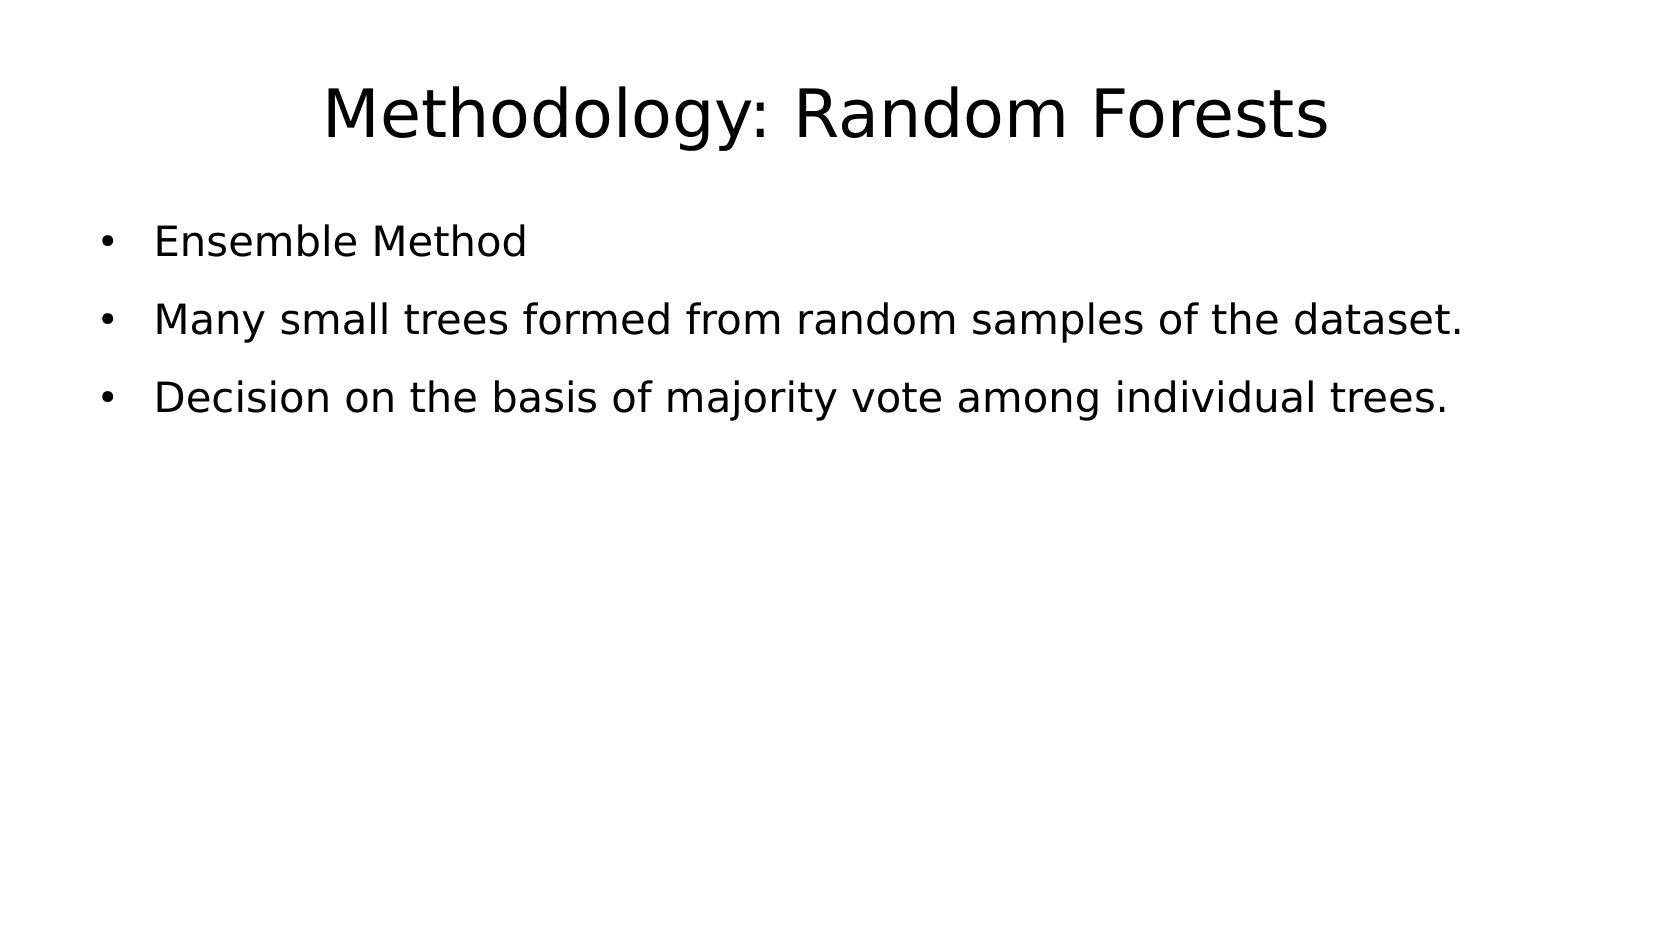

# Methodology: Random Forests
Ensemble Method
Many small trees formed from random samples of the dataset.
Decision on the basis of majority vote among individual trees.